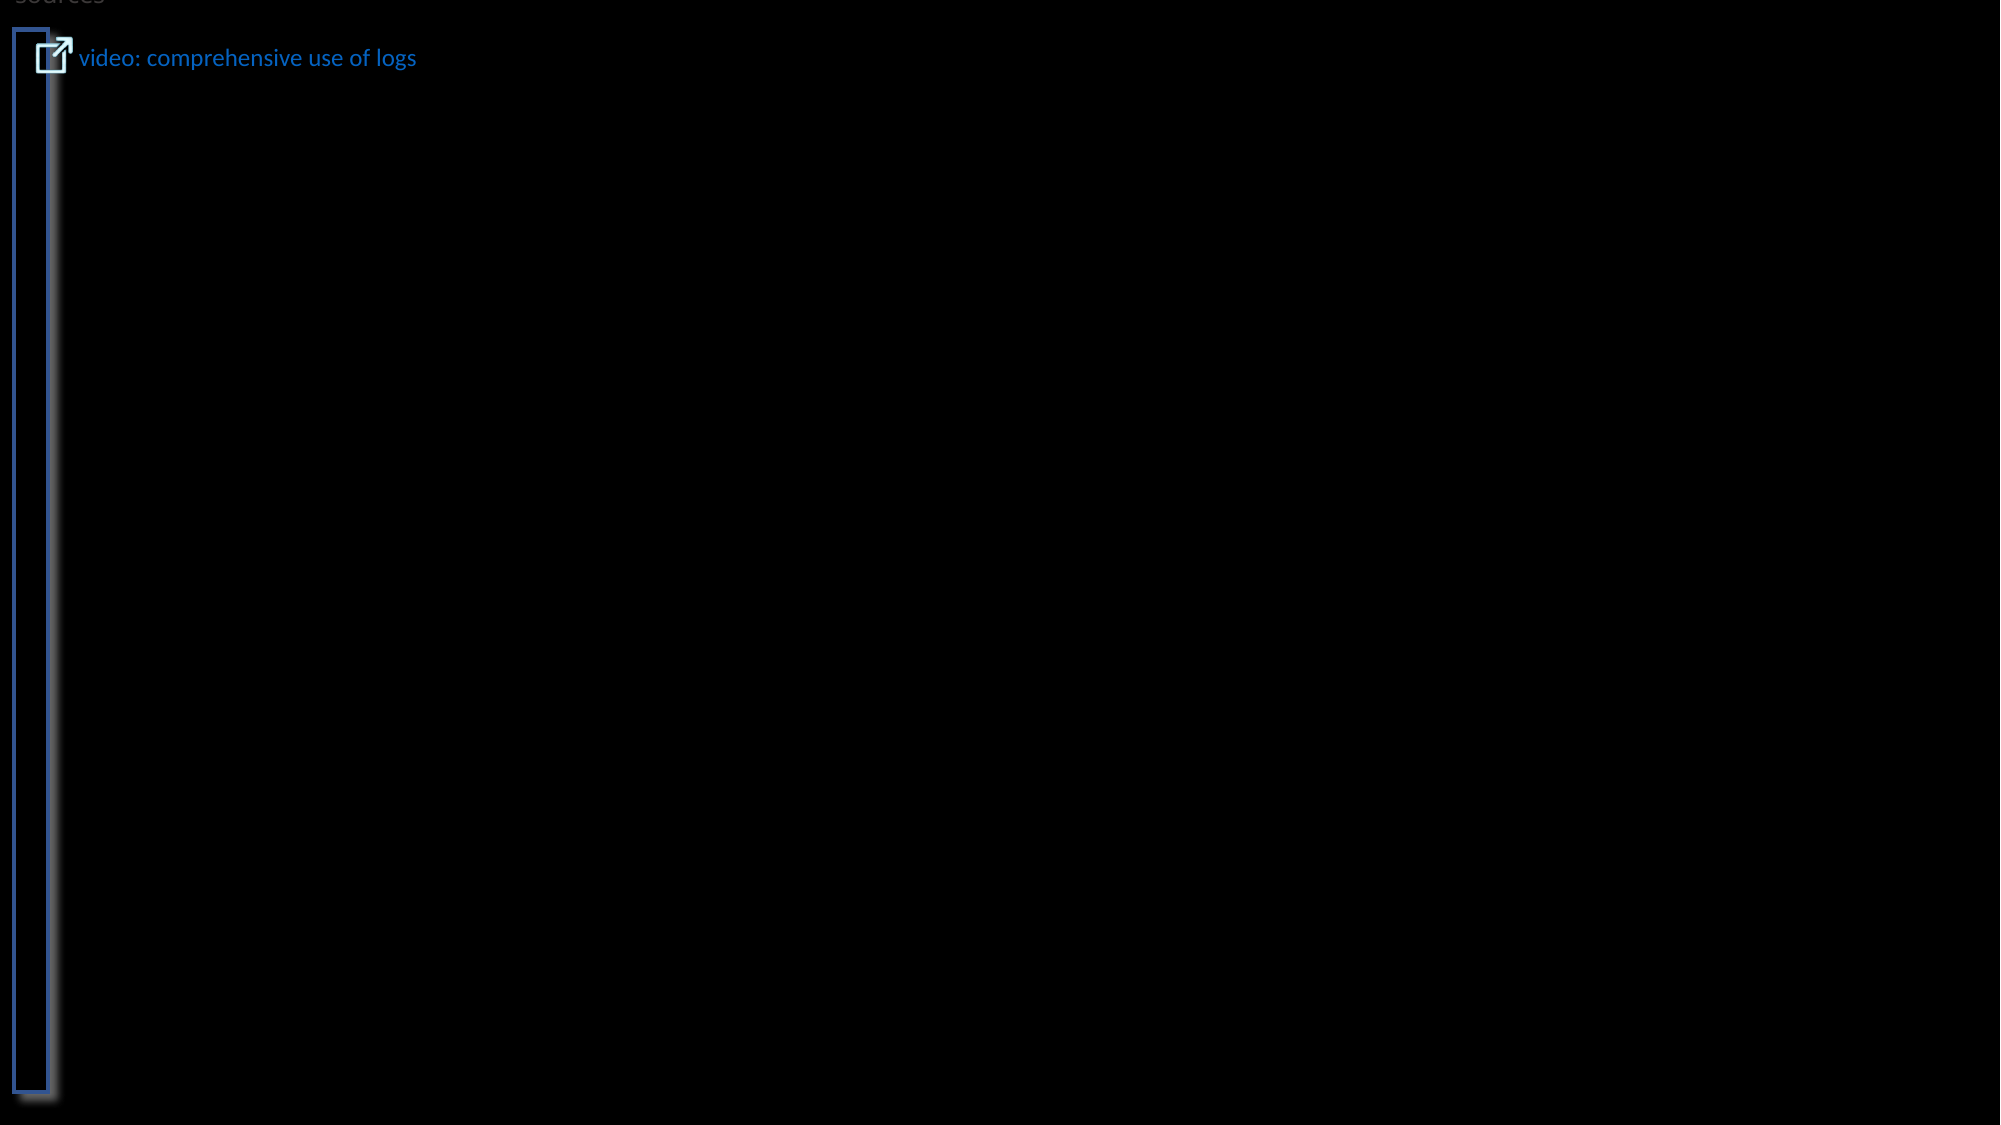

# 1.1 sources
video: comprehensive use of logs